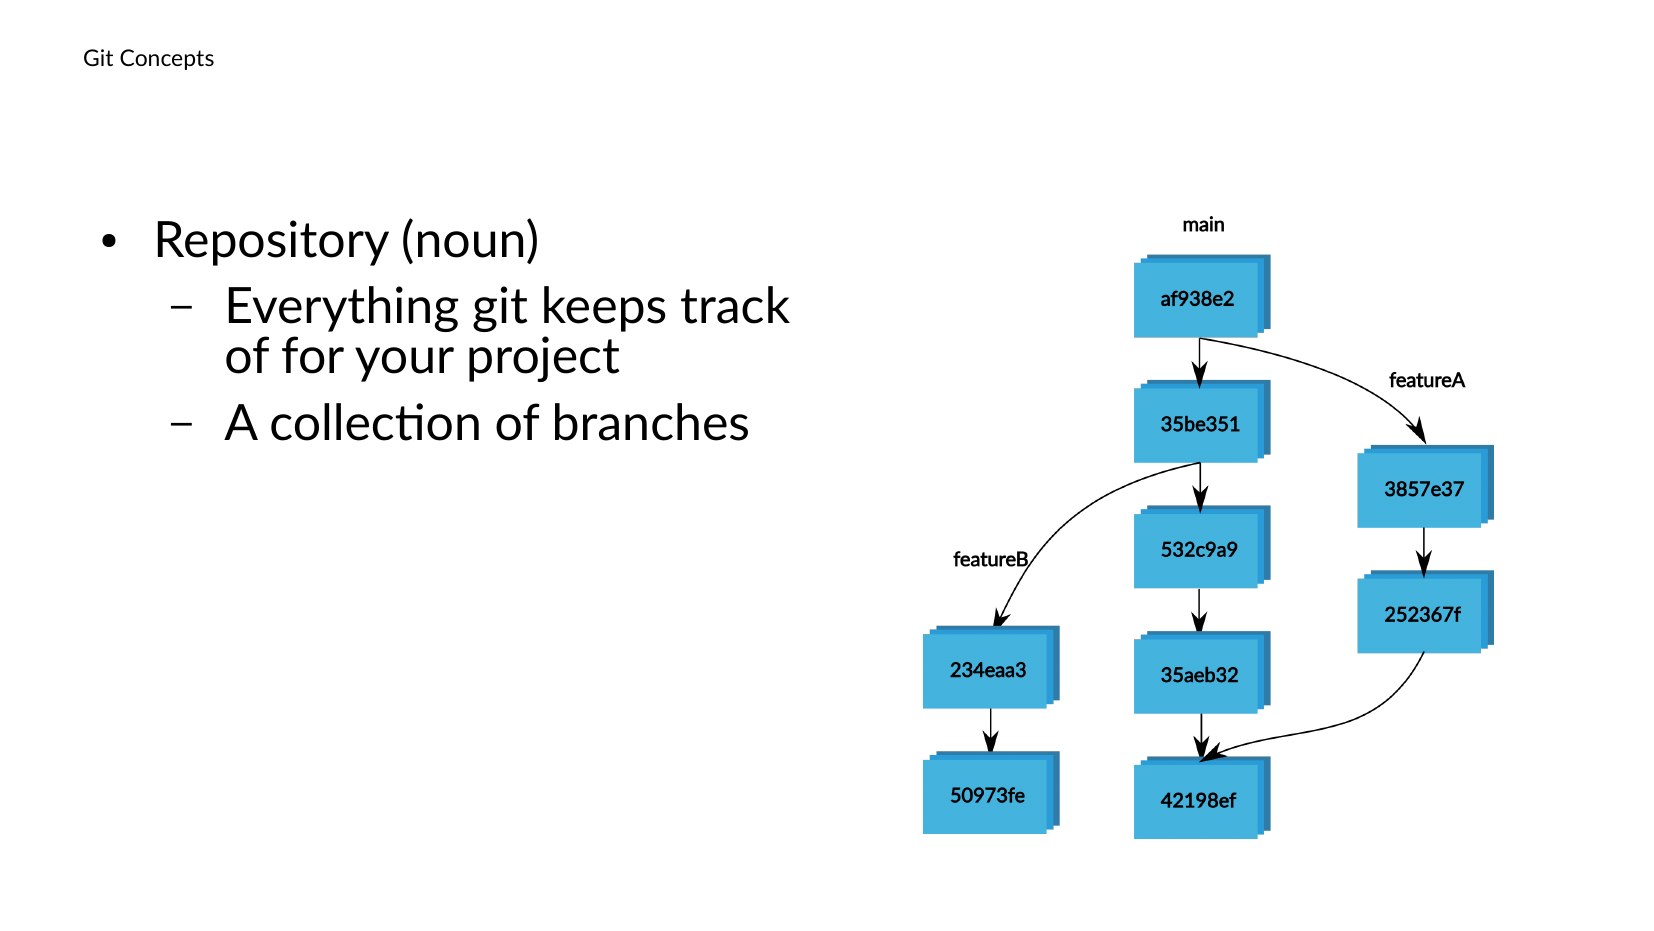

# Git Concepts
Repository (noun)
Everything git keeps track of for your project
A collection of branches